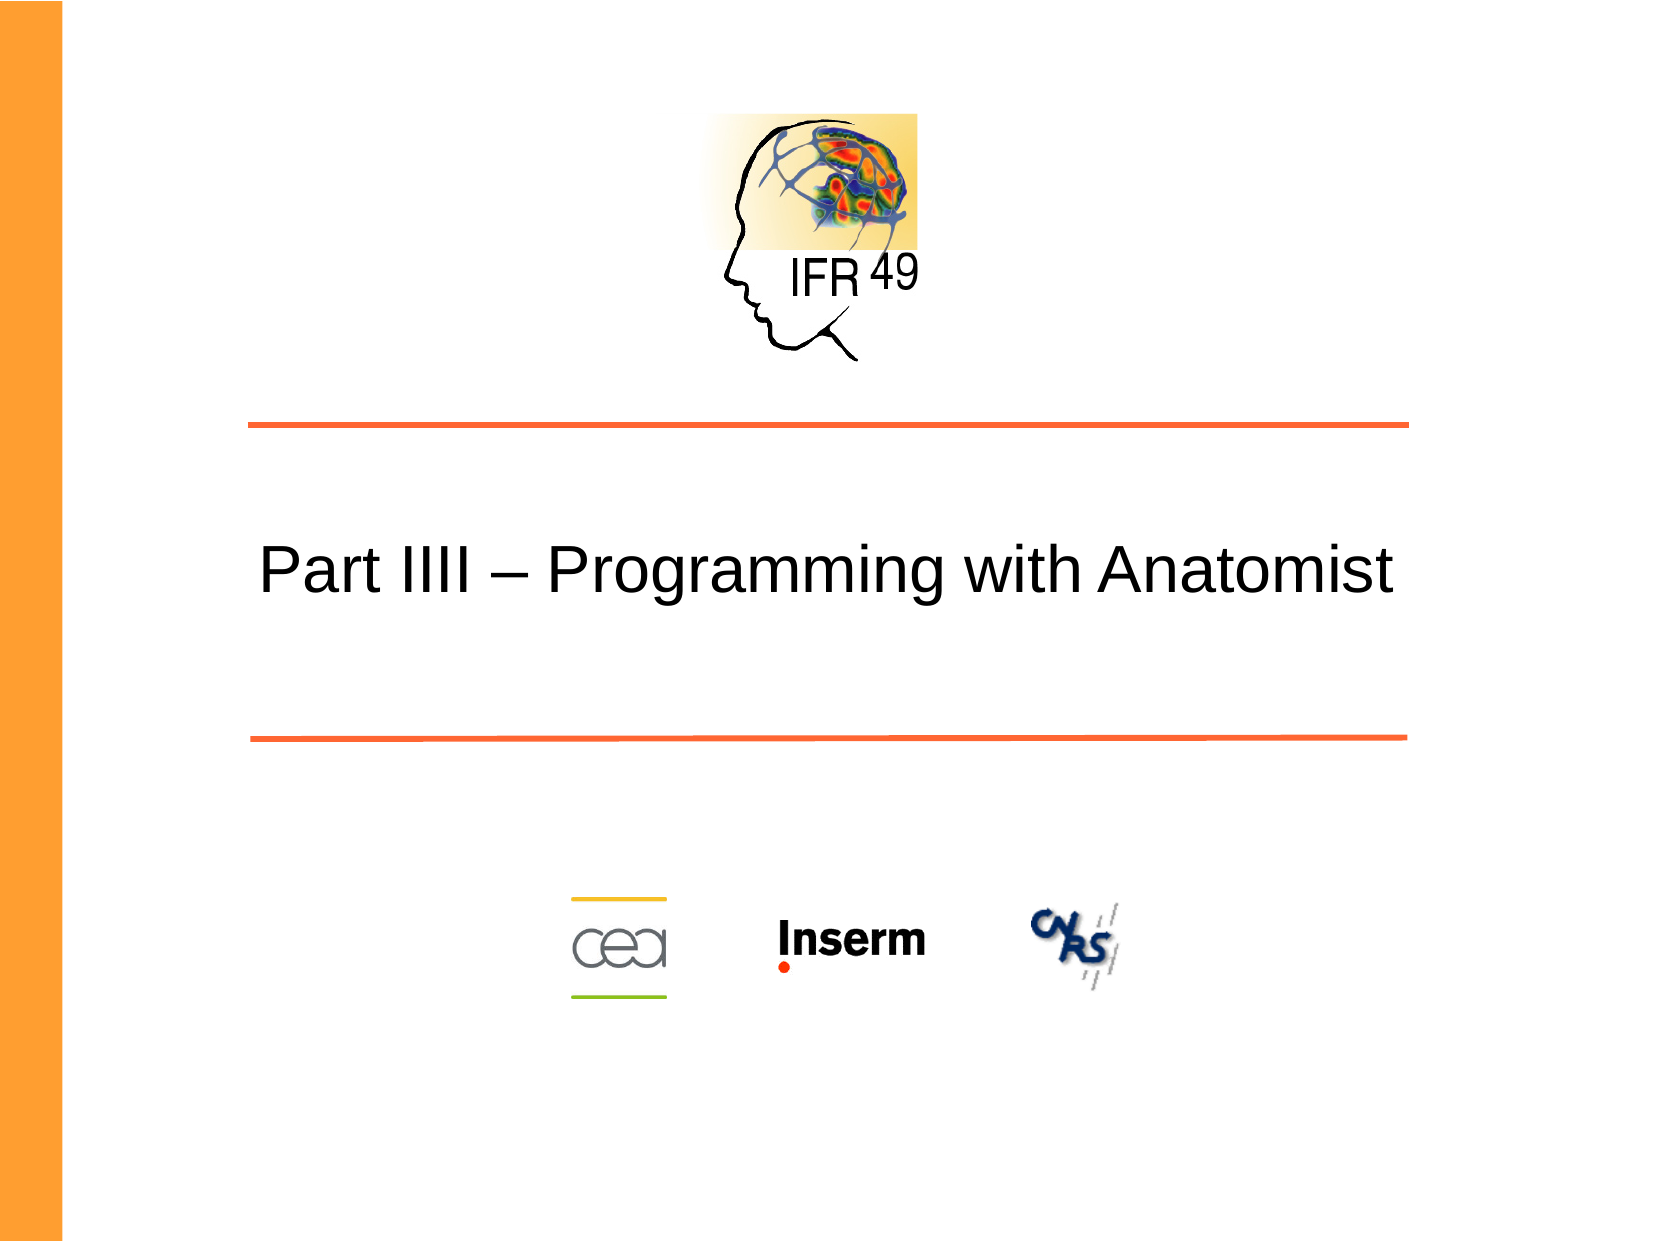

# Part IIII – Programming with Anatomist